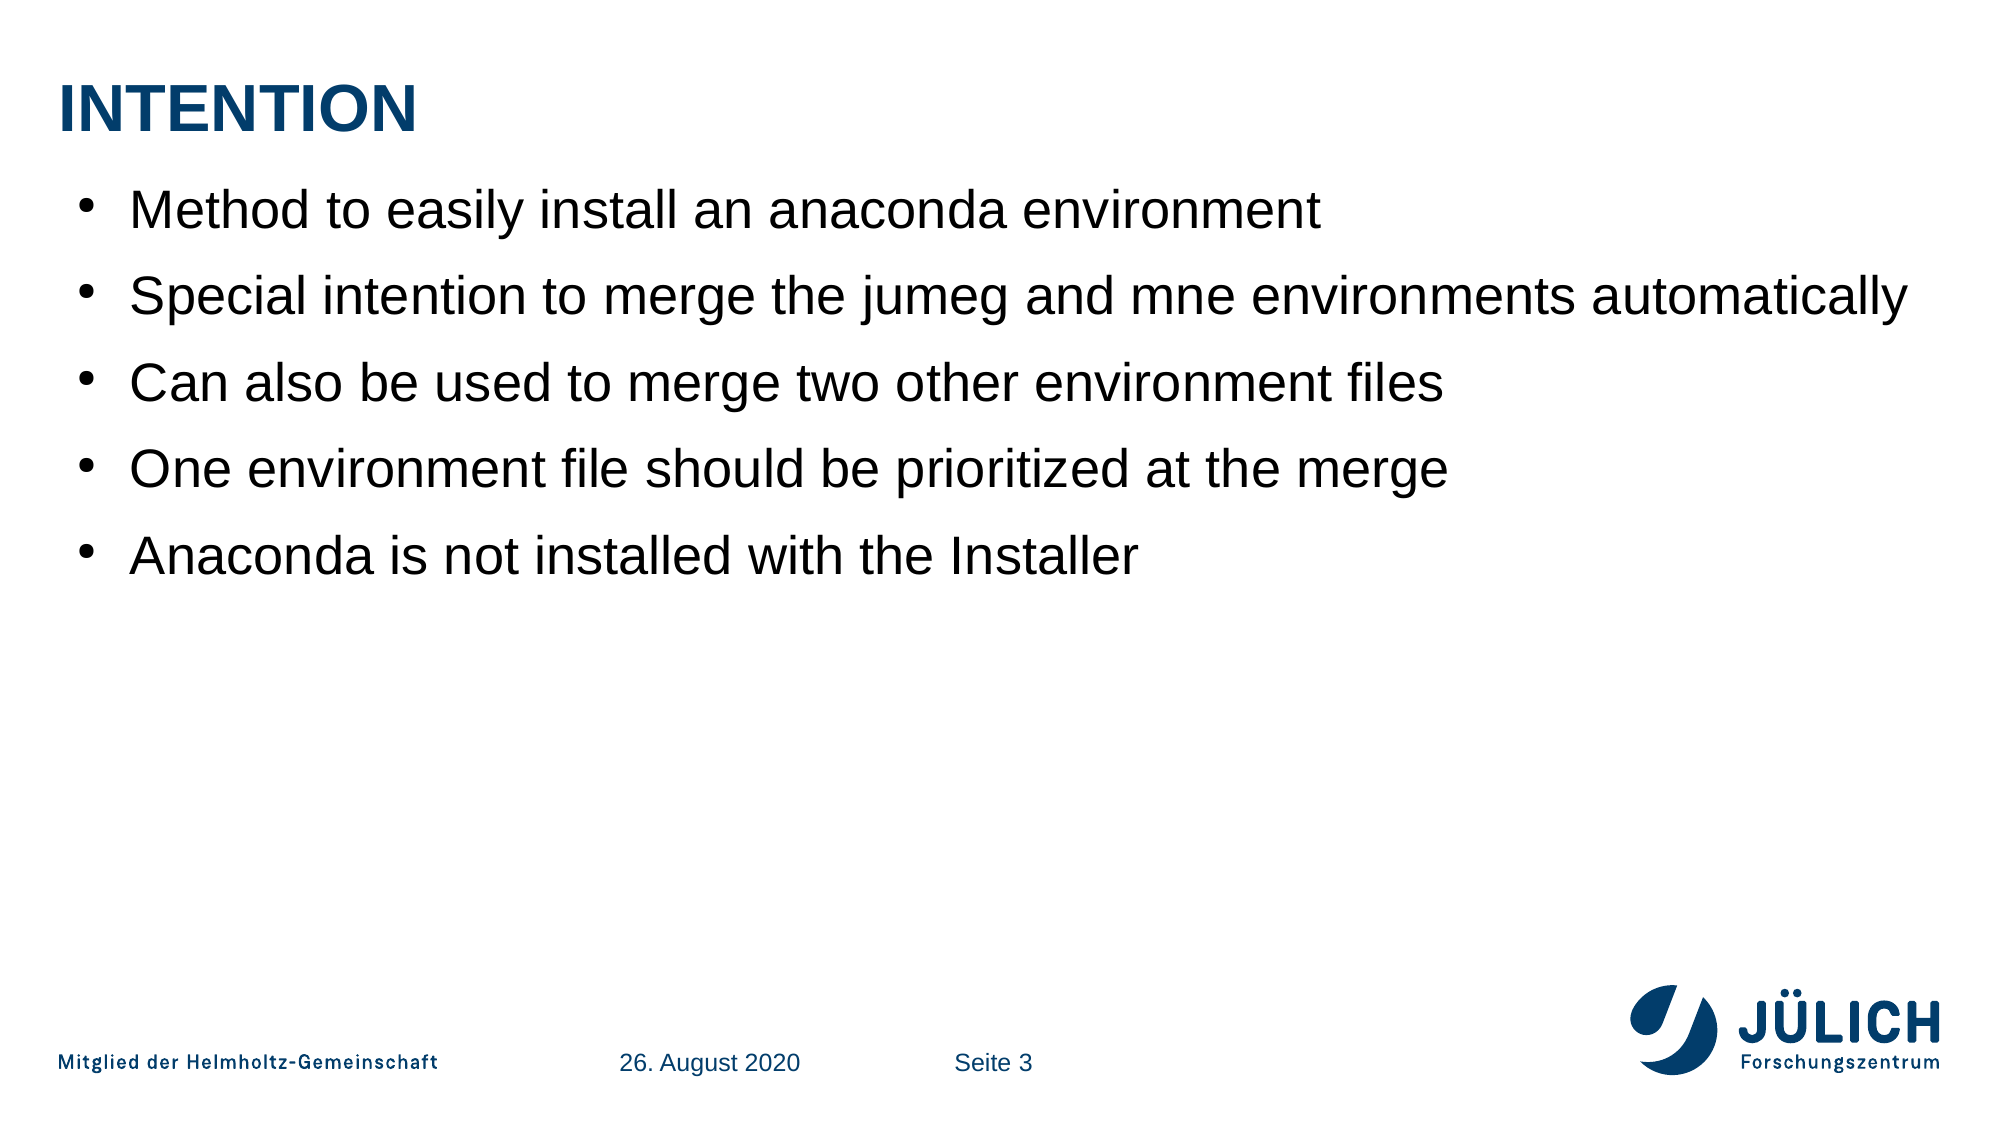

# Intention
Method to easily install an anaconda environment
Special intention to merge the jumeg and mne environments automatically
Can also be used to merge two other environment files
One environment file should be prioritized at the merge
Anaconda is not installed with the Installer
26. August 2020
Seite